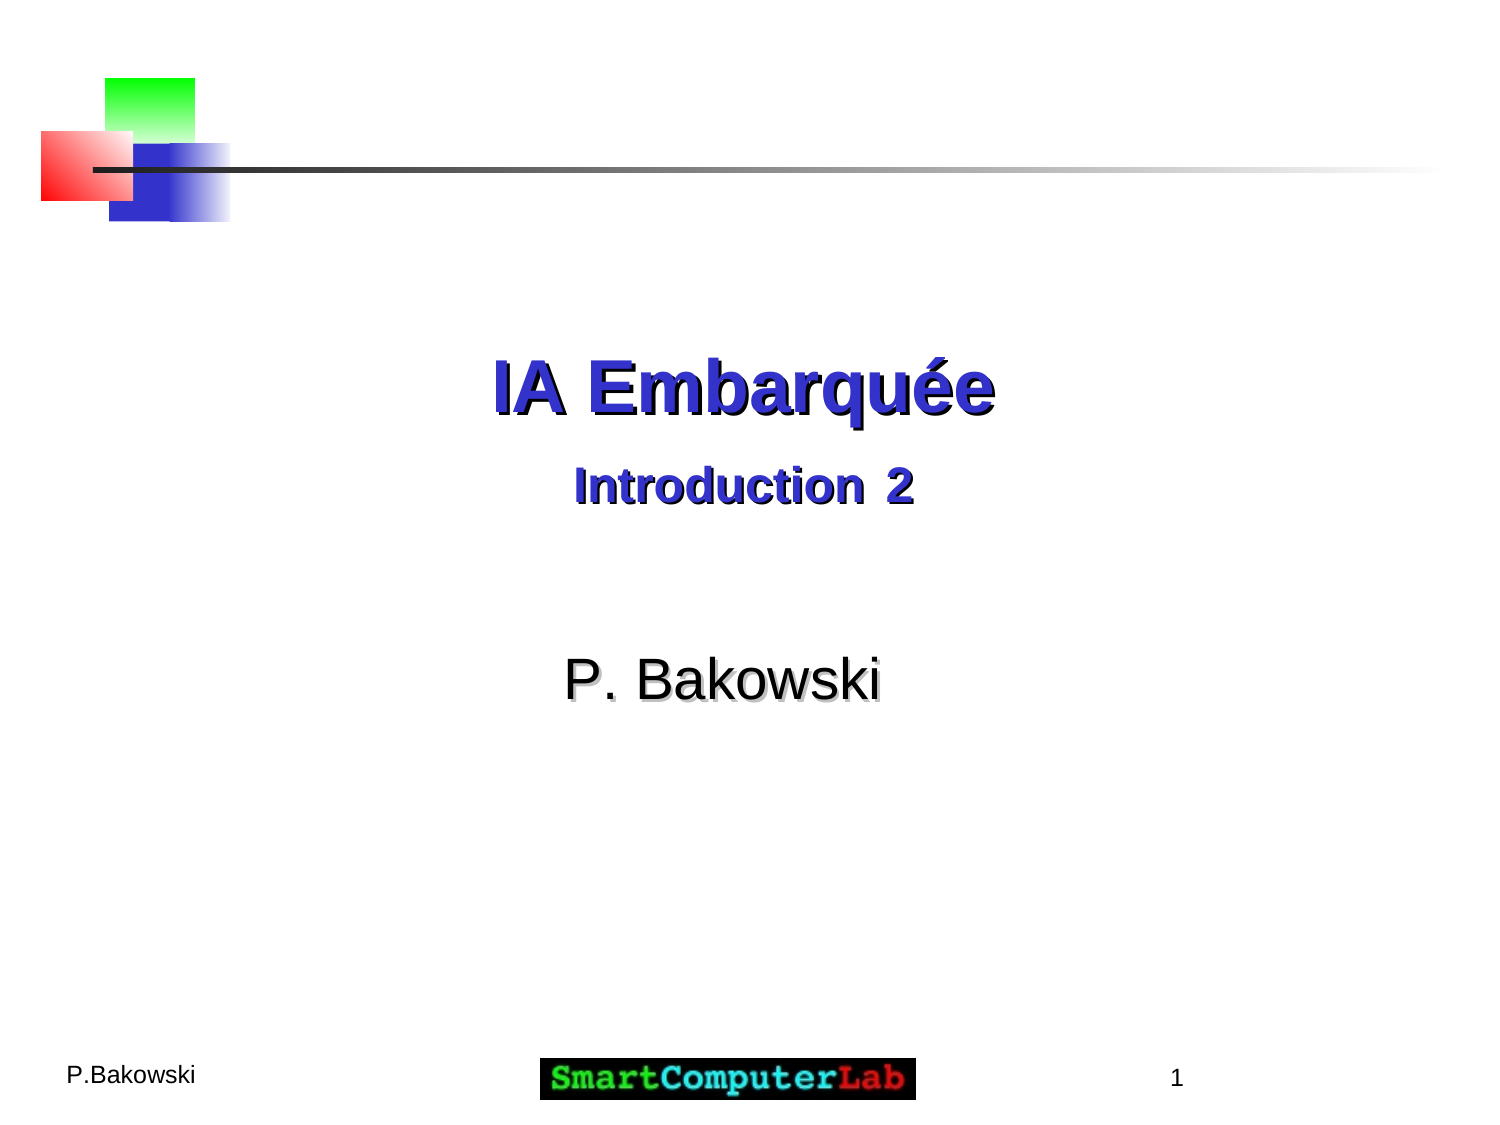

# IA Embarquée Introduction 2
P. Bakowski
1